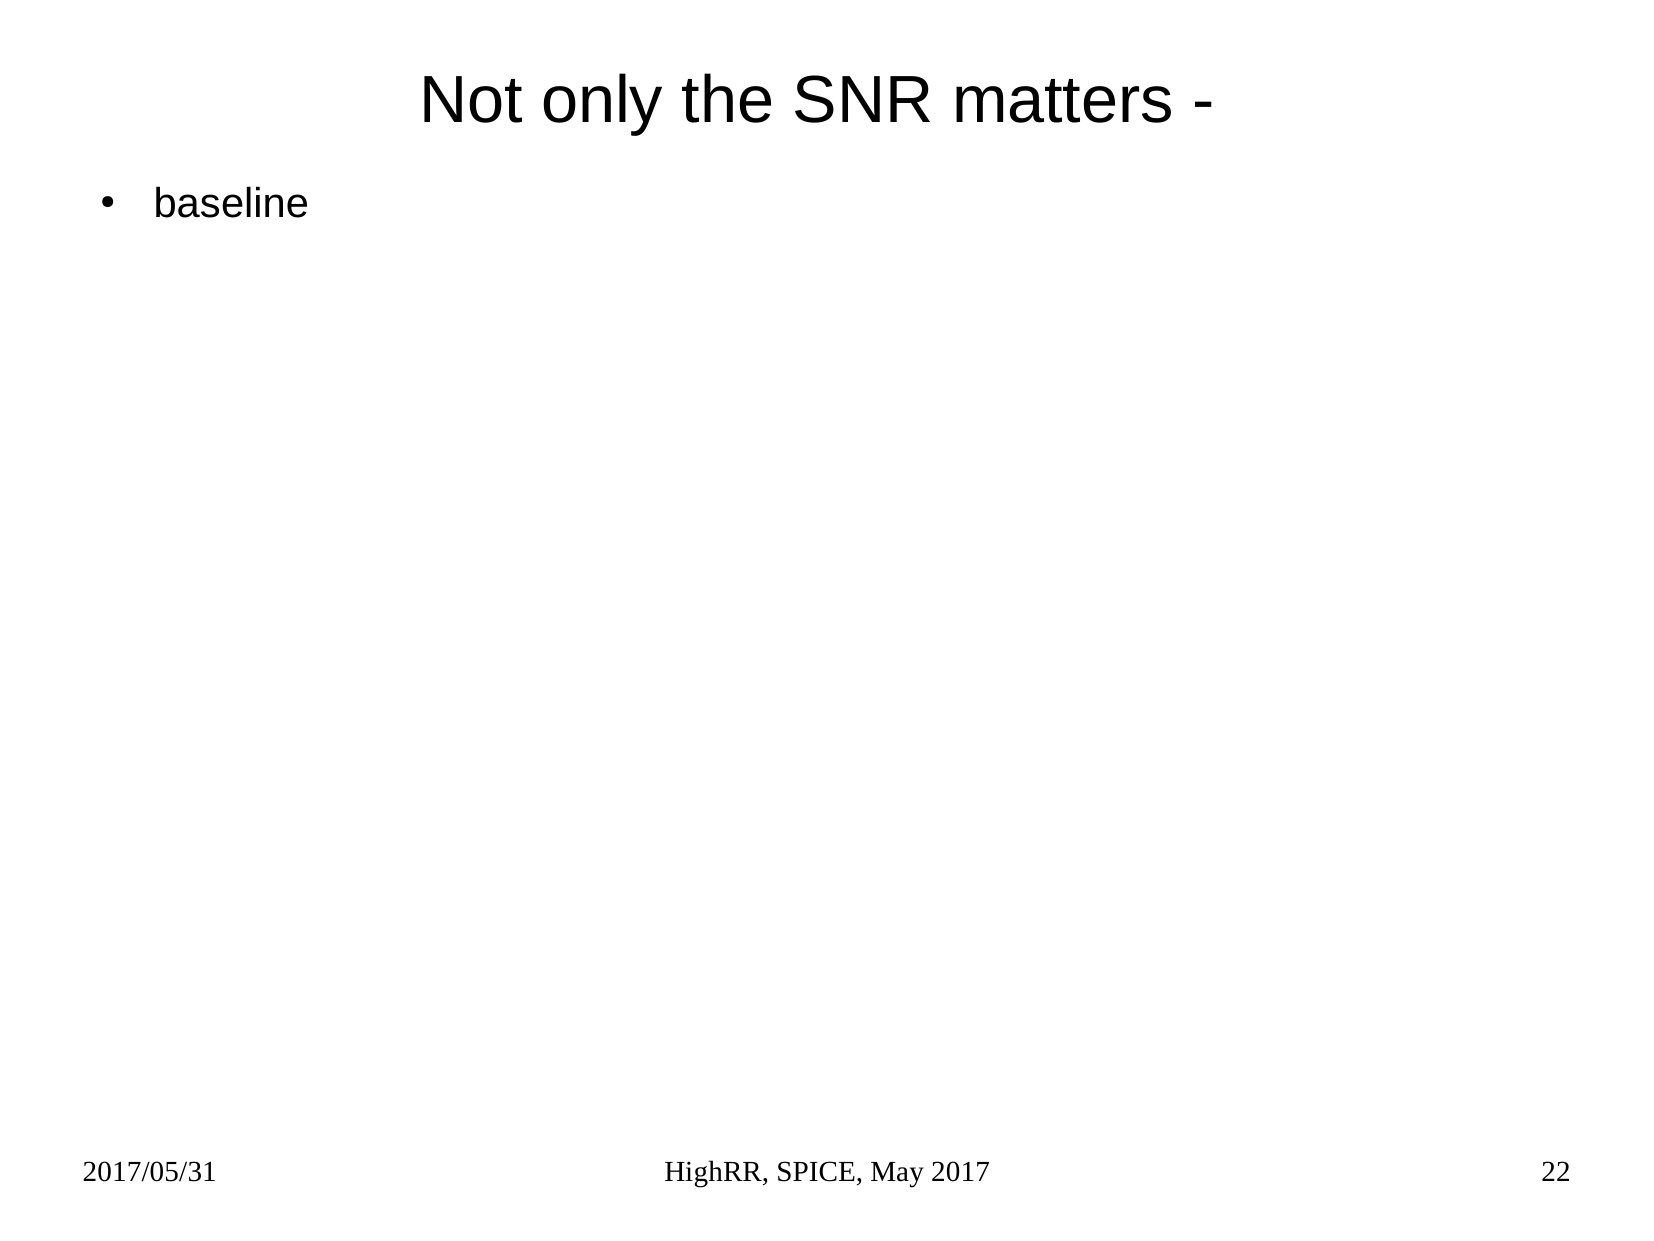

# Not only the SNR matters -
baseline
2017/05/31
HighRR, SPICE, May 2017
22